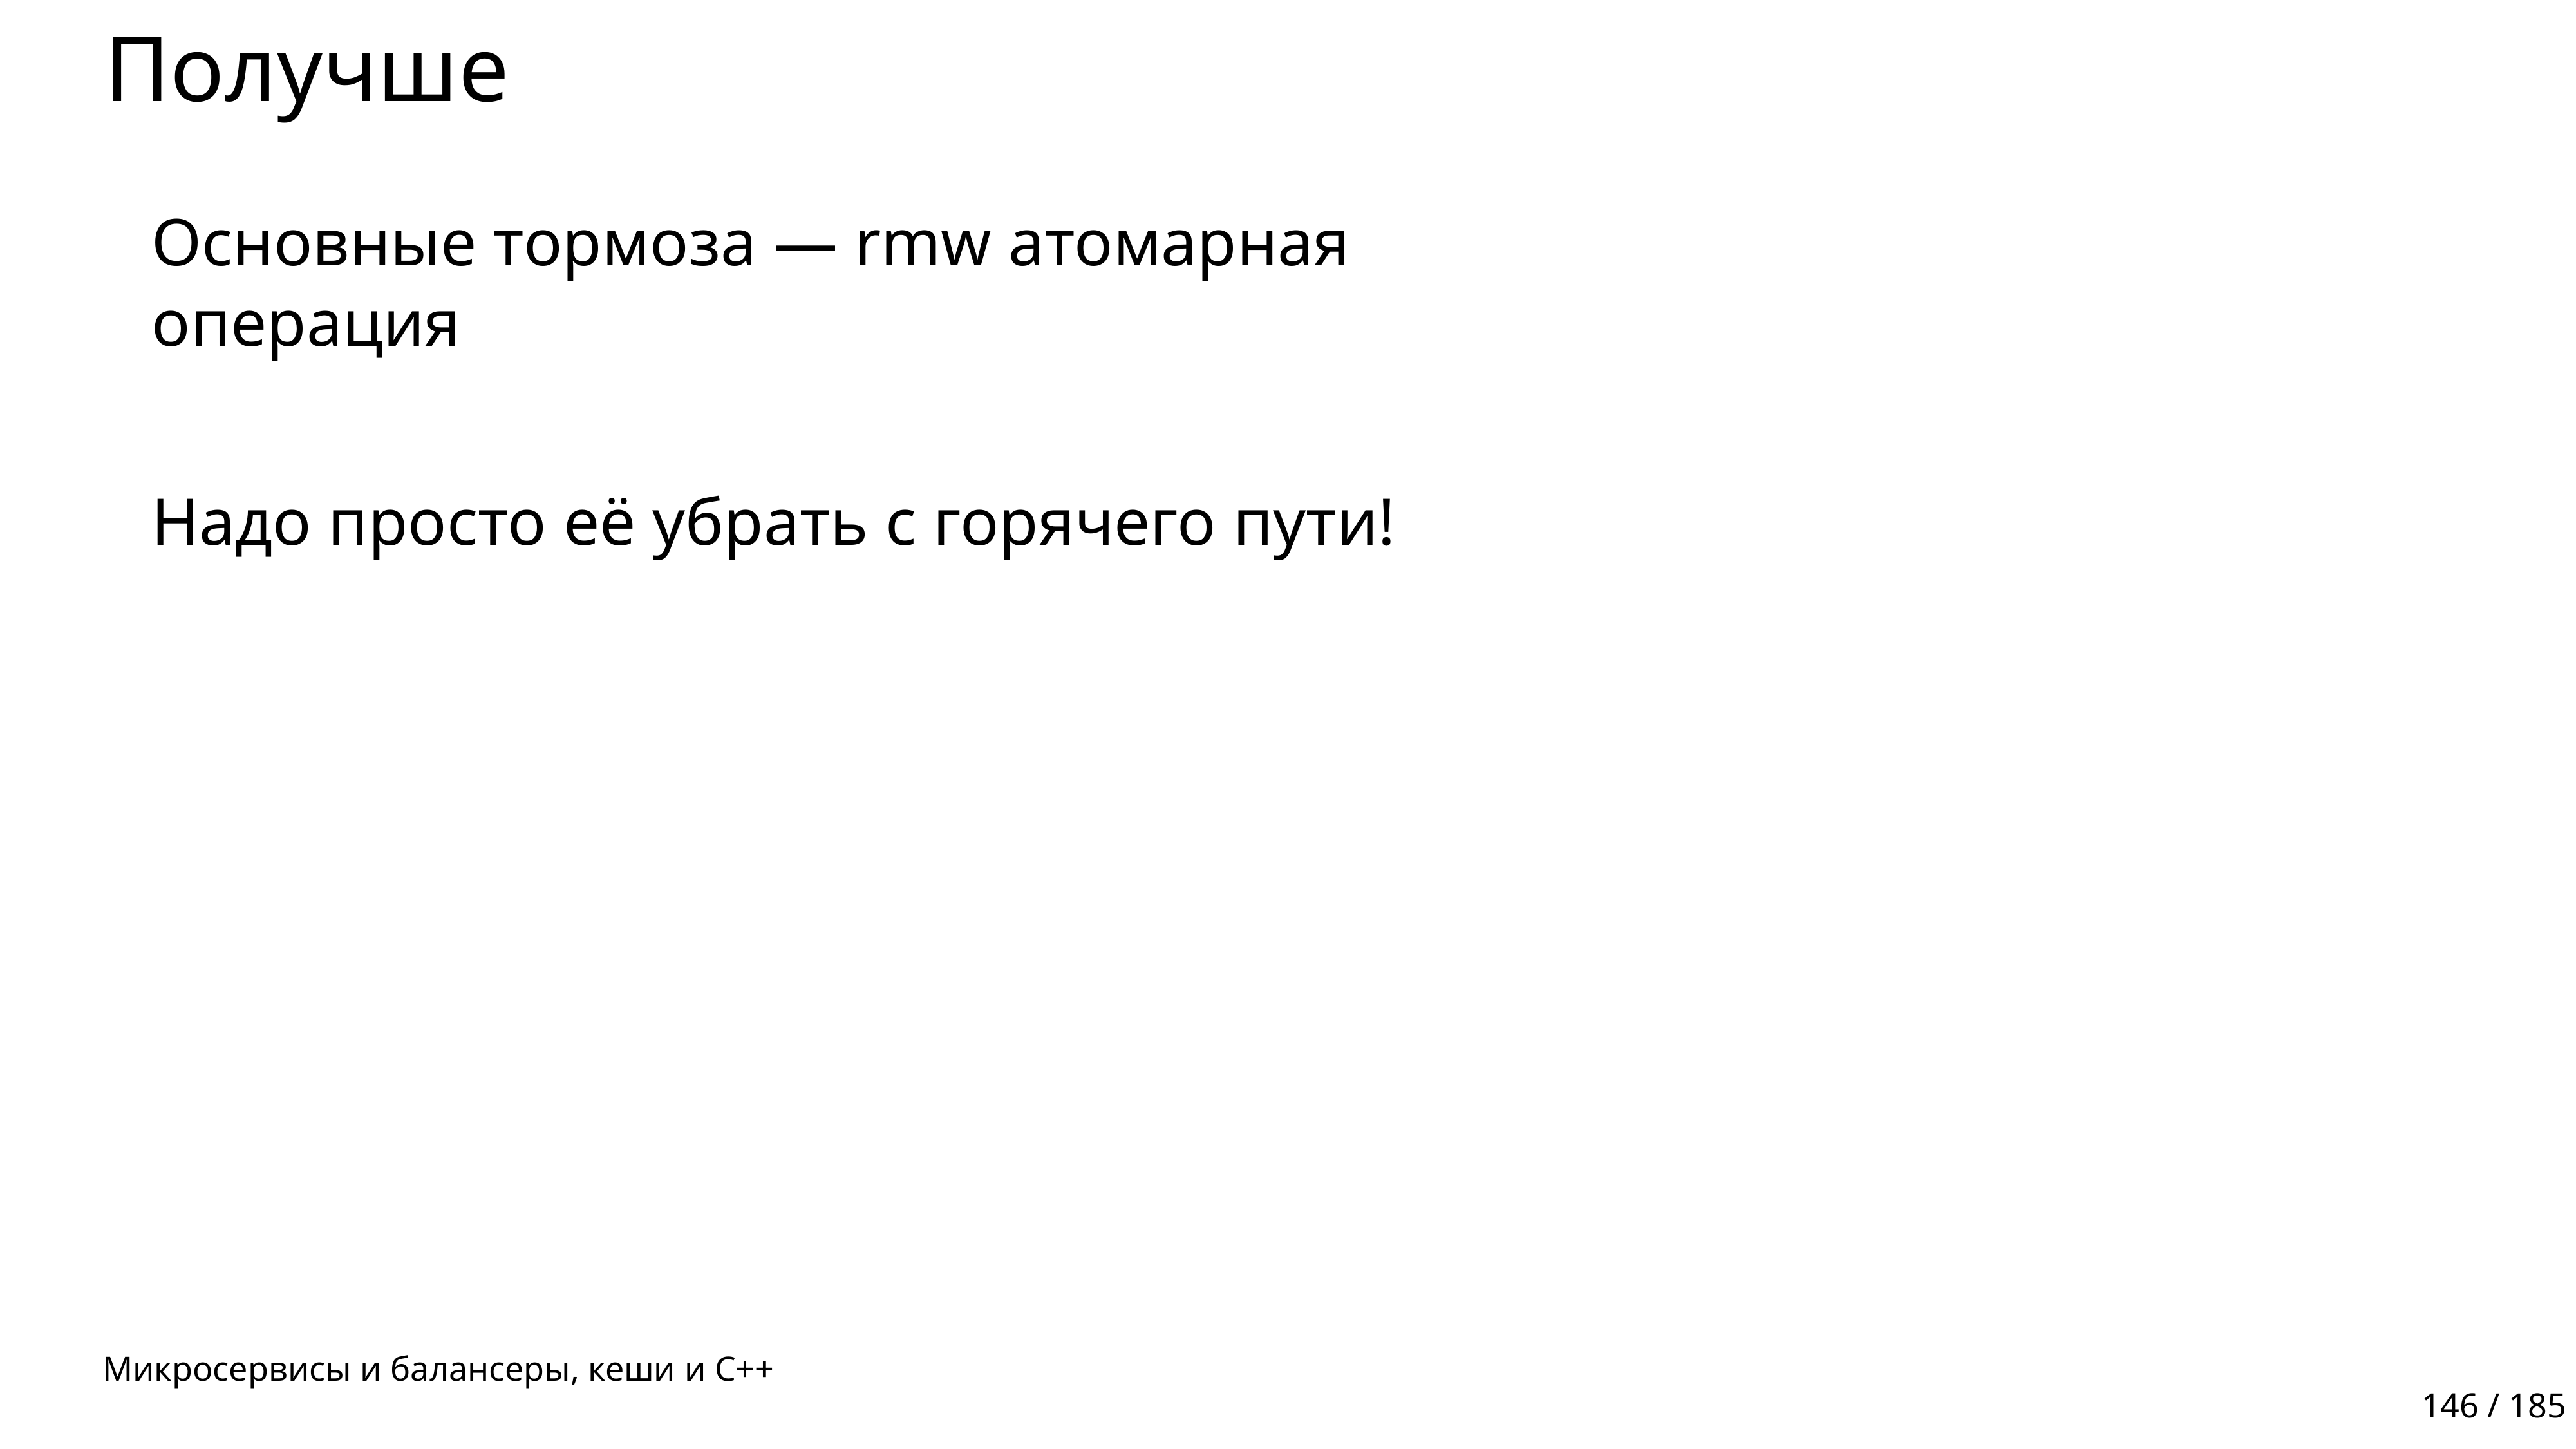

Получше
# Основные тормоза — rmw атомарная операция
Надо просто её убрать с горячего пути!
Микросервисы и балансеры, кеши и C++